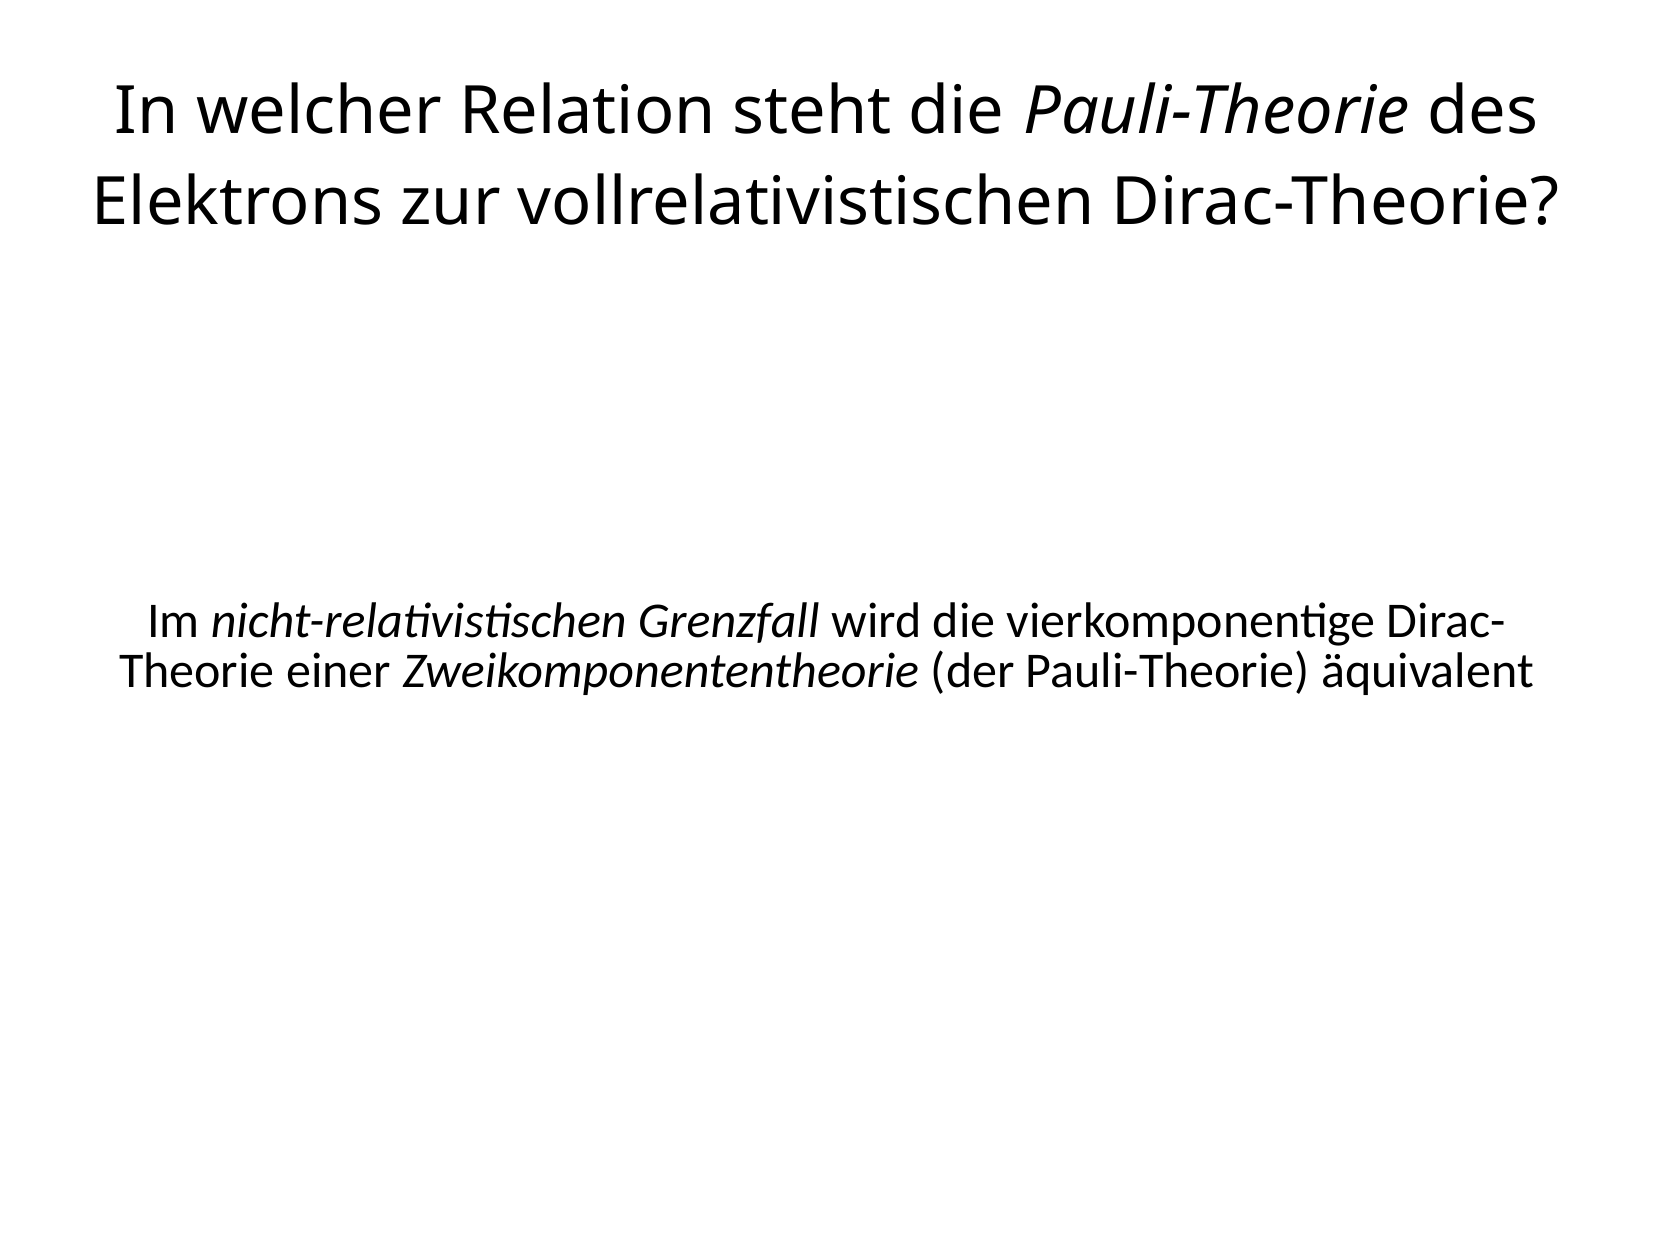

# In welcher Relation steht die Pauli-Theorie des Elektrons zur vollrelativistischen Dirac-Theorie?
Im nicht-relativistischen Grenzfall wird die vierkomponentige Dirac-Theorie einer Zweikomponententheorie (der Pauli-Theorie) äquivalent